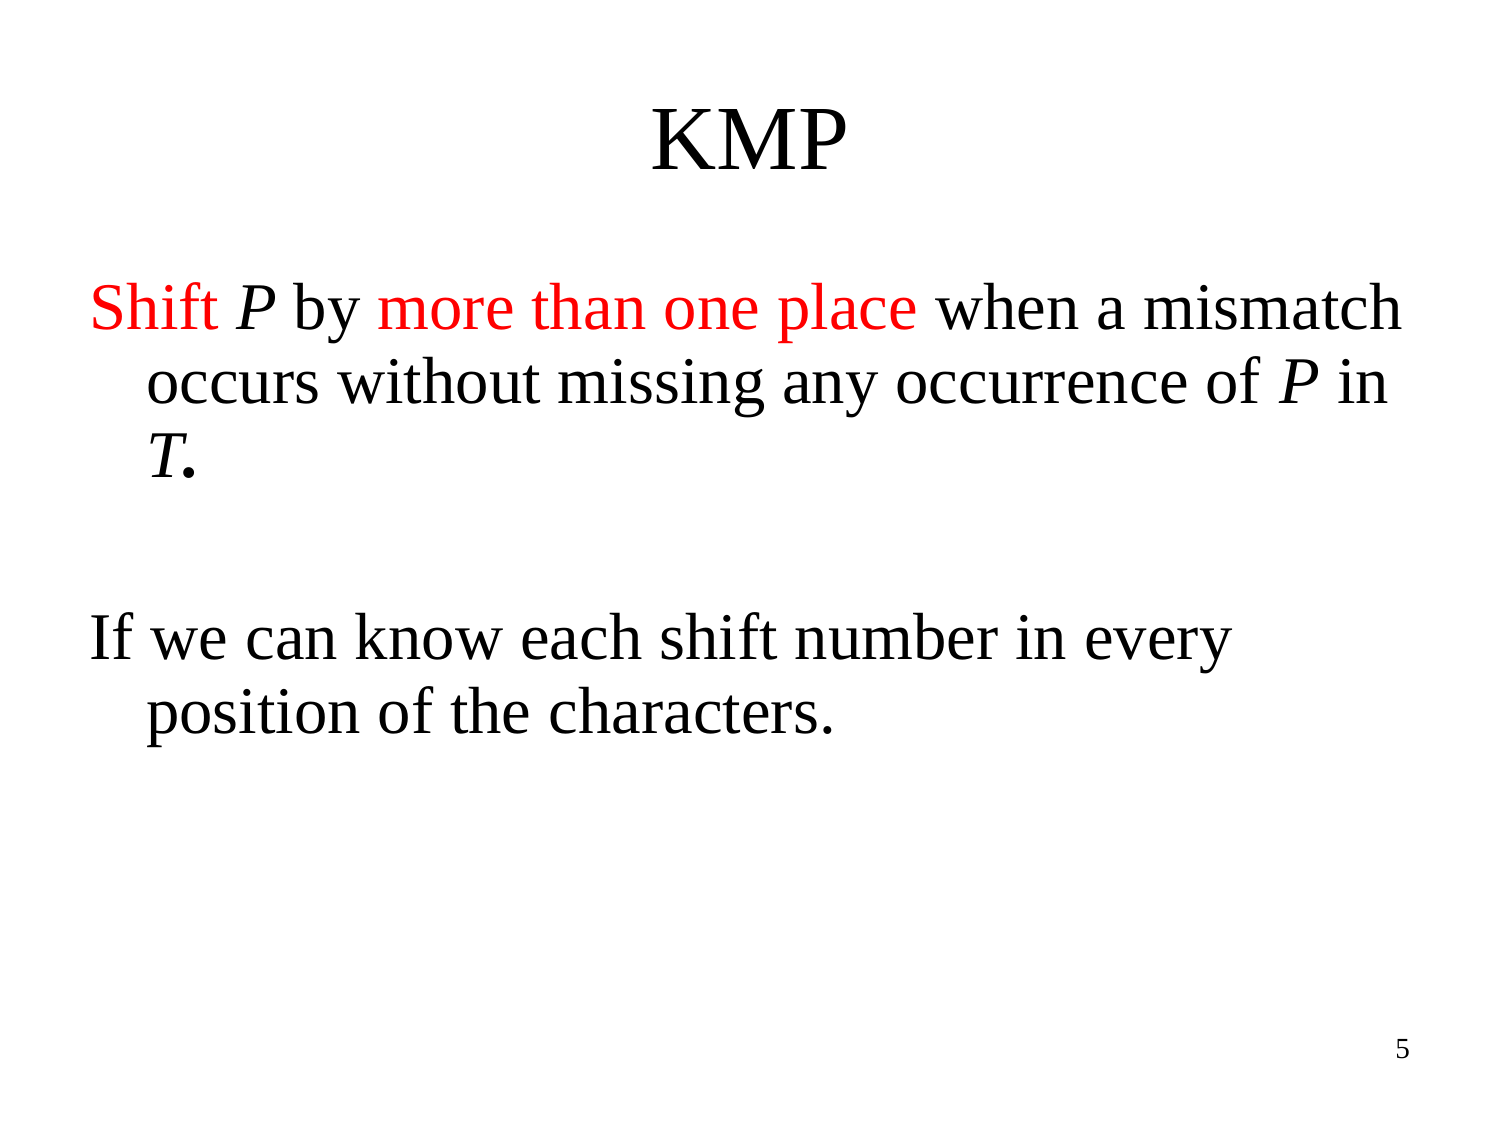

# KMP
Shift P by more than one place when a mismatch occurs without missing any occurrence of P in T.
If we can know each shift number in every position of the characters.
5